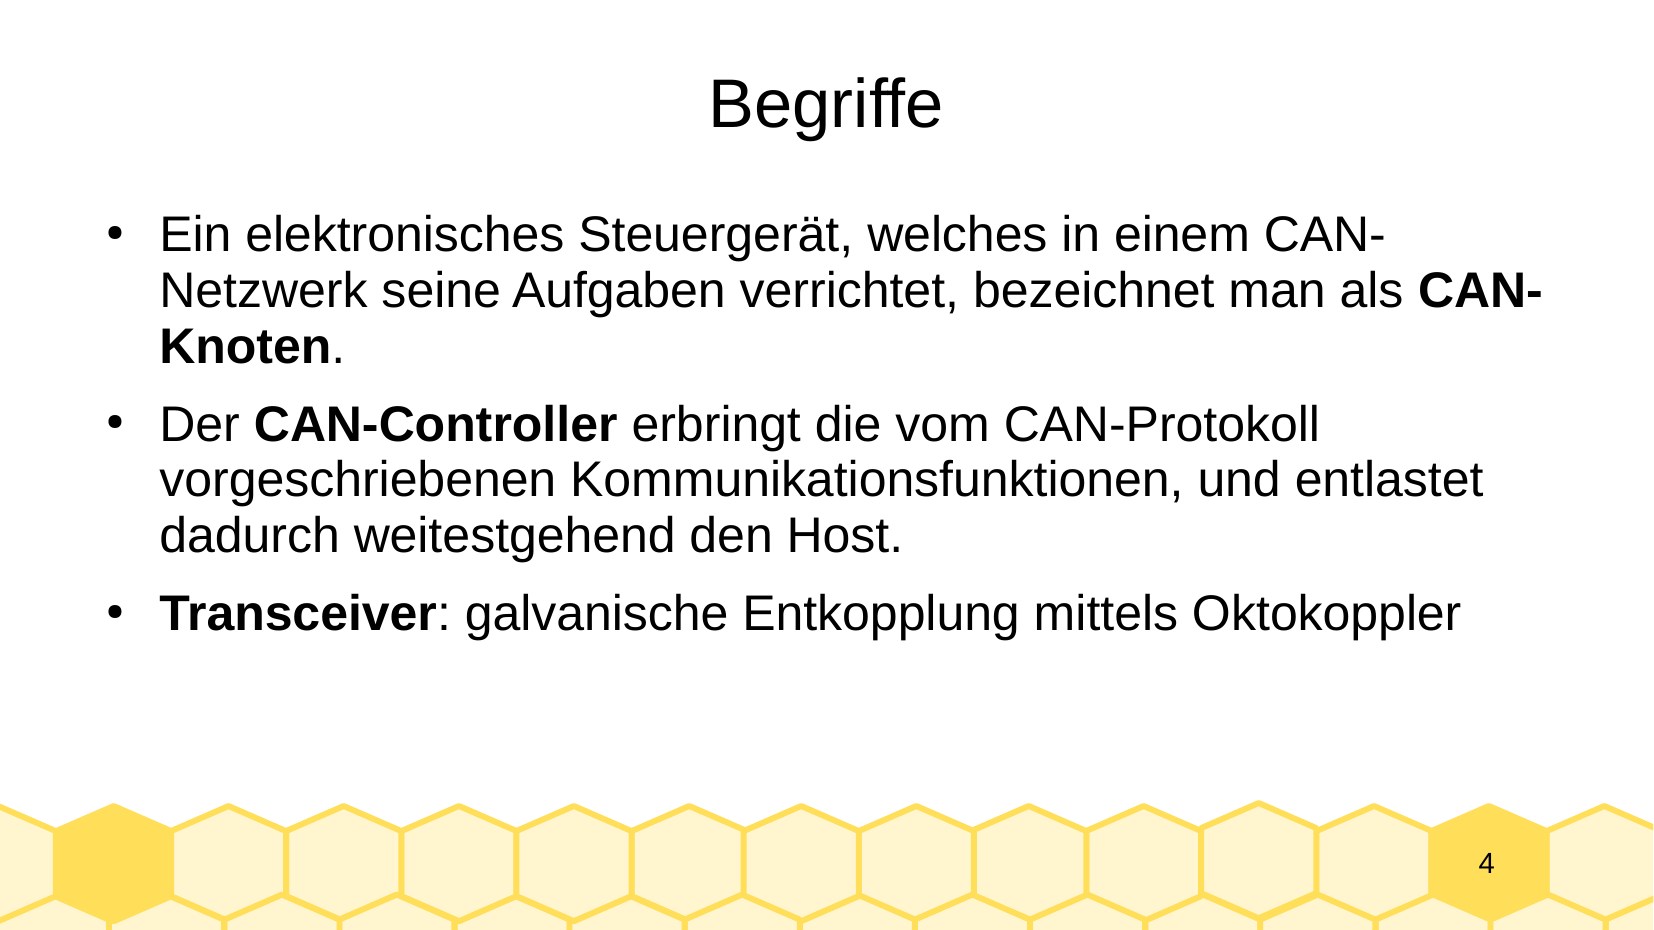

# Begriffe
Ein elektronisches Steuergerät, welches in einem CAN-Netzwerk seine Aufgaben verrichtet, bezeichnet man als CAN-Knoten.
Der CAN-Controller erbringt die vom CAN-Protokoll vorgeschriebenen Kommunikationsfunktionen, und entlastet dadurch weitestgehend den Host.
Transceiver: galvanische Entkopplung mittels Oktokoppler